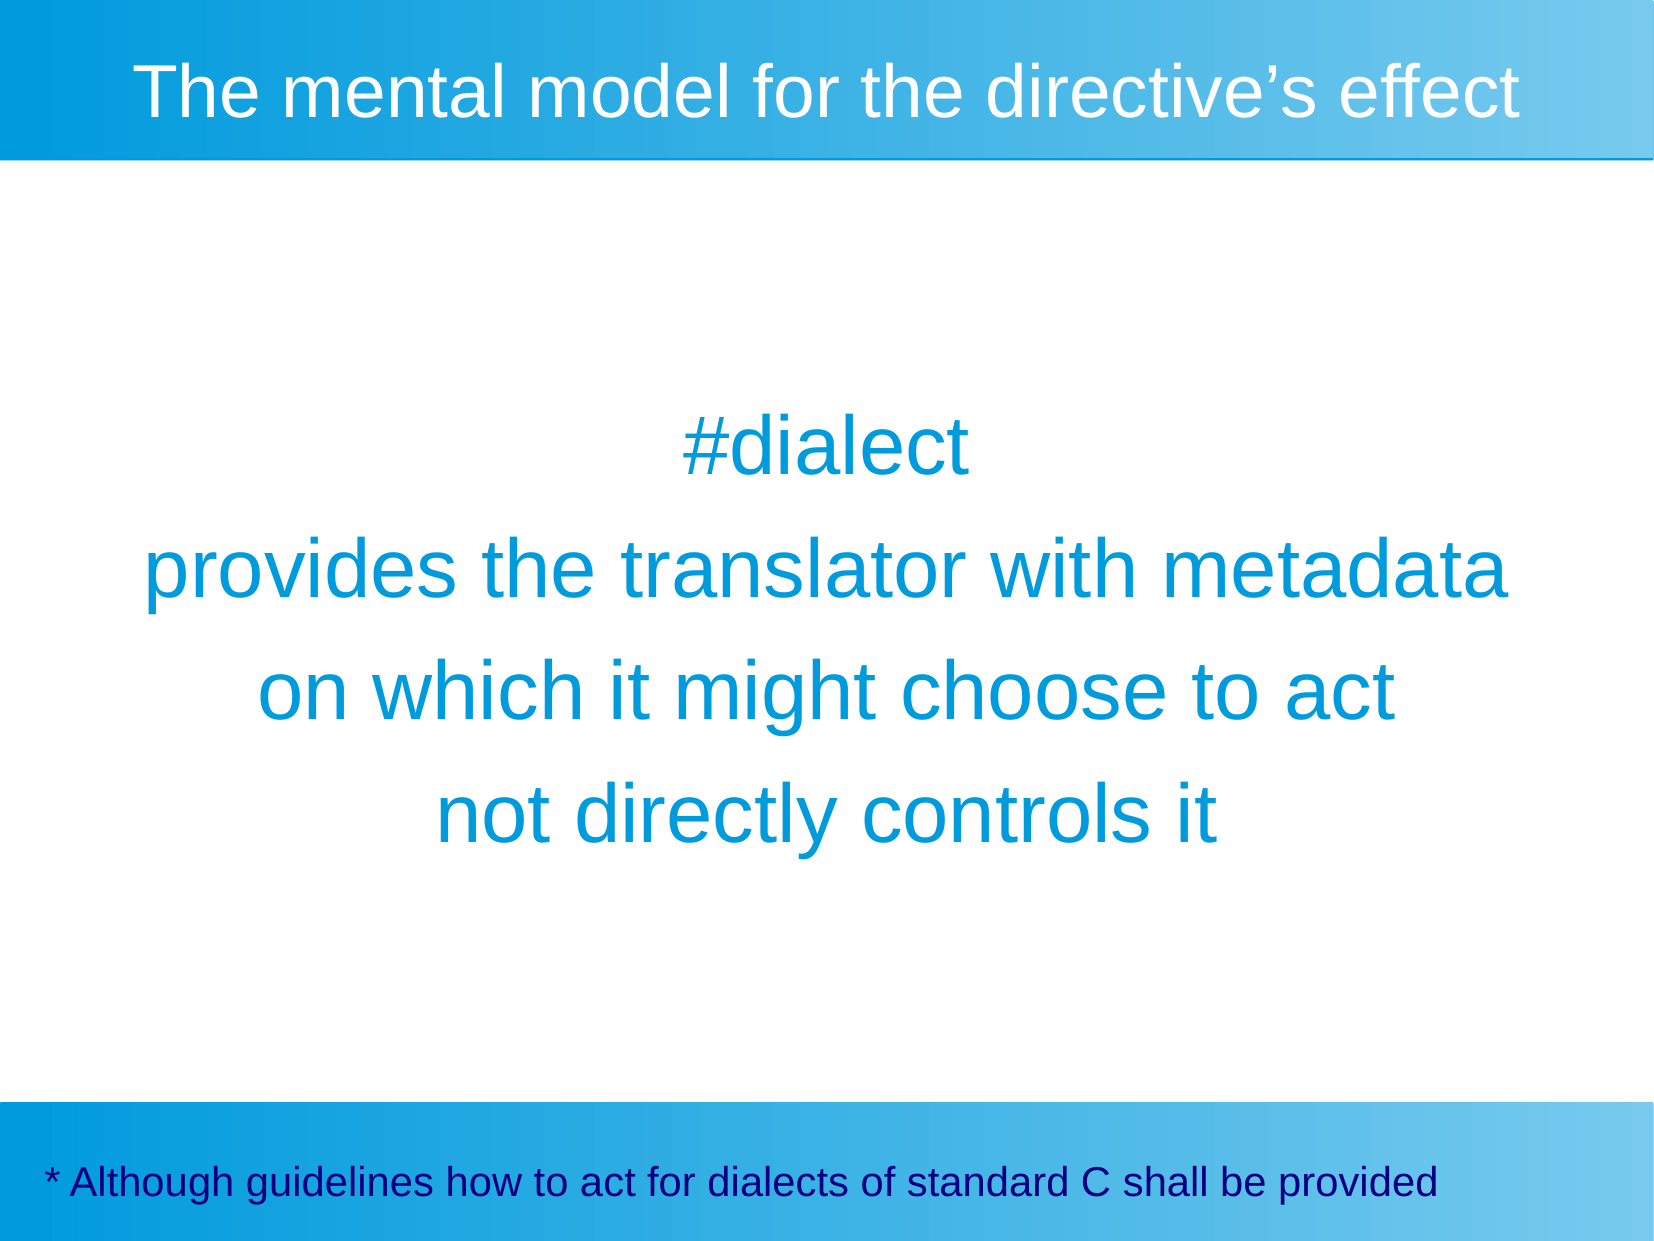

# The mental model for the directive’s effect
#dialect
provides the translator with metadata
on which it might choose to act
not directly controls it
* Although guidelines how to act for dialects of standard C shall be provided